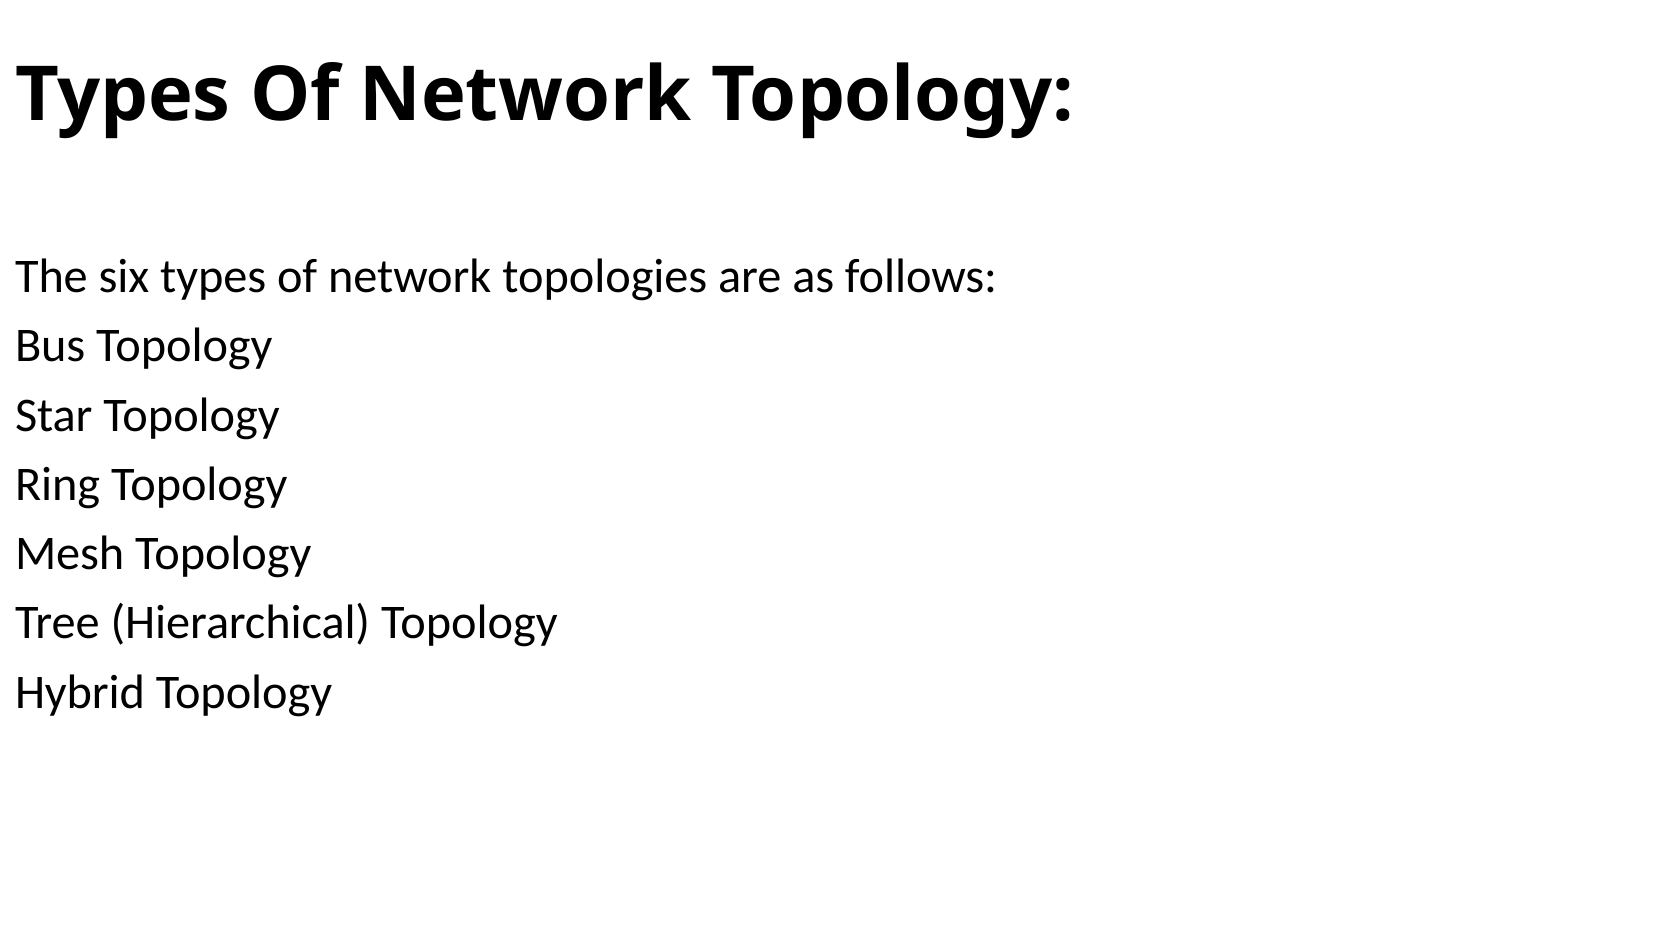

# Types Of Network Topology:
The six types of network topologies are as follows:
Bus Topology
Star Topology
Ring Topology
Mesh Topology
Tree (Hierarchical) Topology
Hybrid Topology